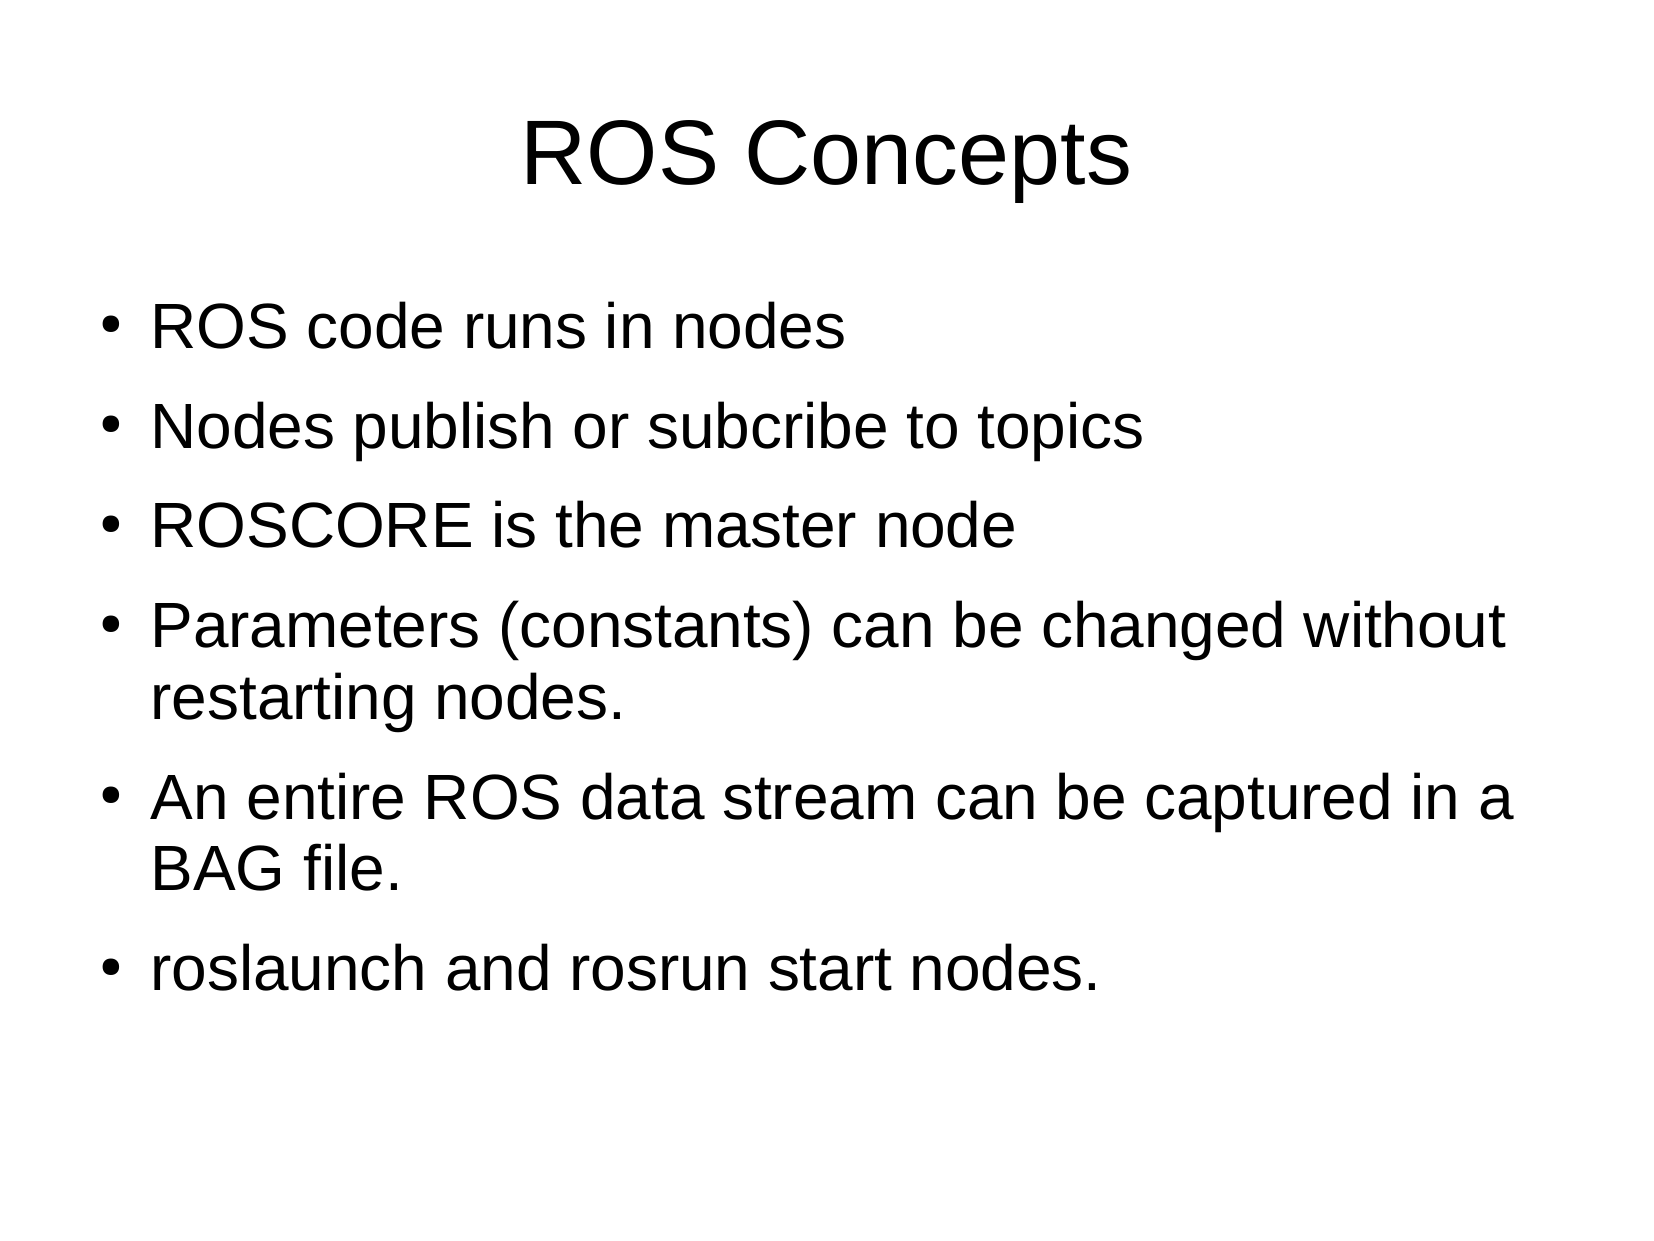

# ROS Concepts
ROS code runs in nodes
Nodes publish or subcribe to topics
ROSCORE is the master node
Parameters (constants) can be changed without restarting nodes.
An entire ROS data stream can be captured in a BAG file.
roslaunch and rosrun start nodes.